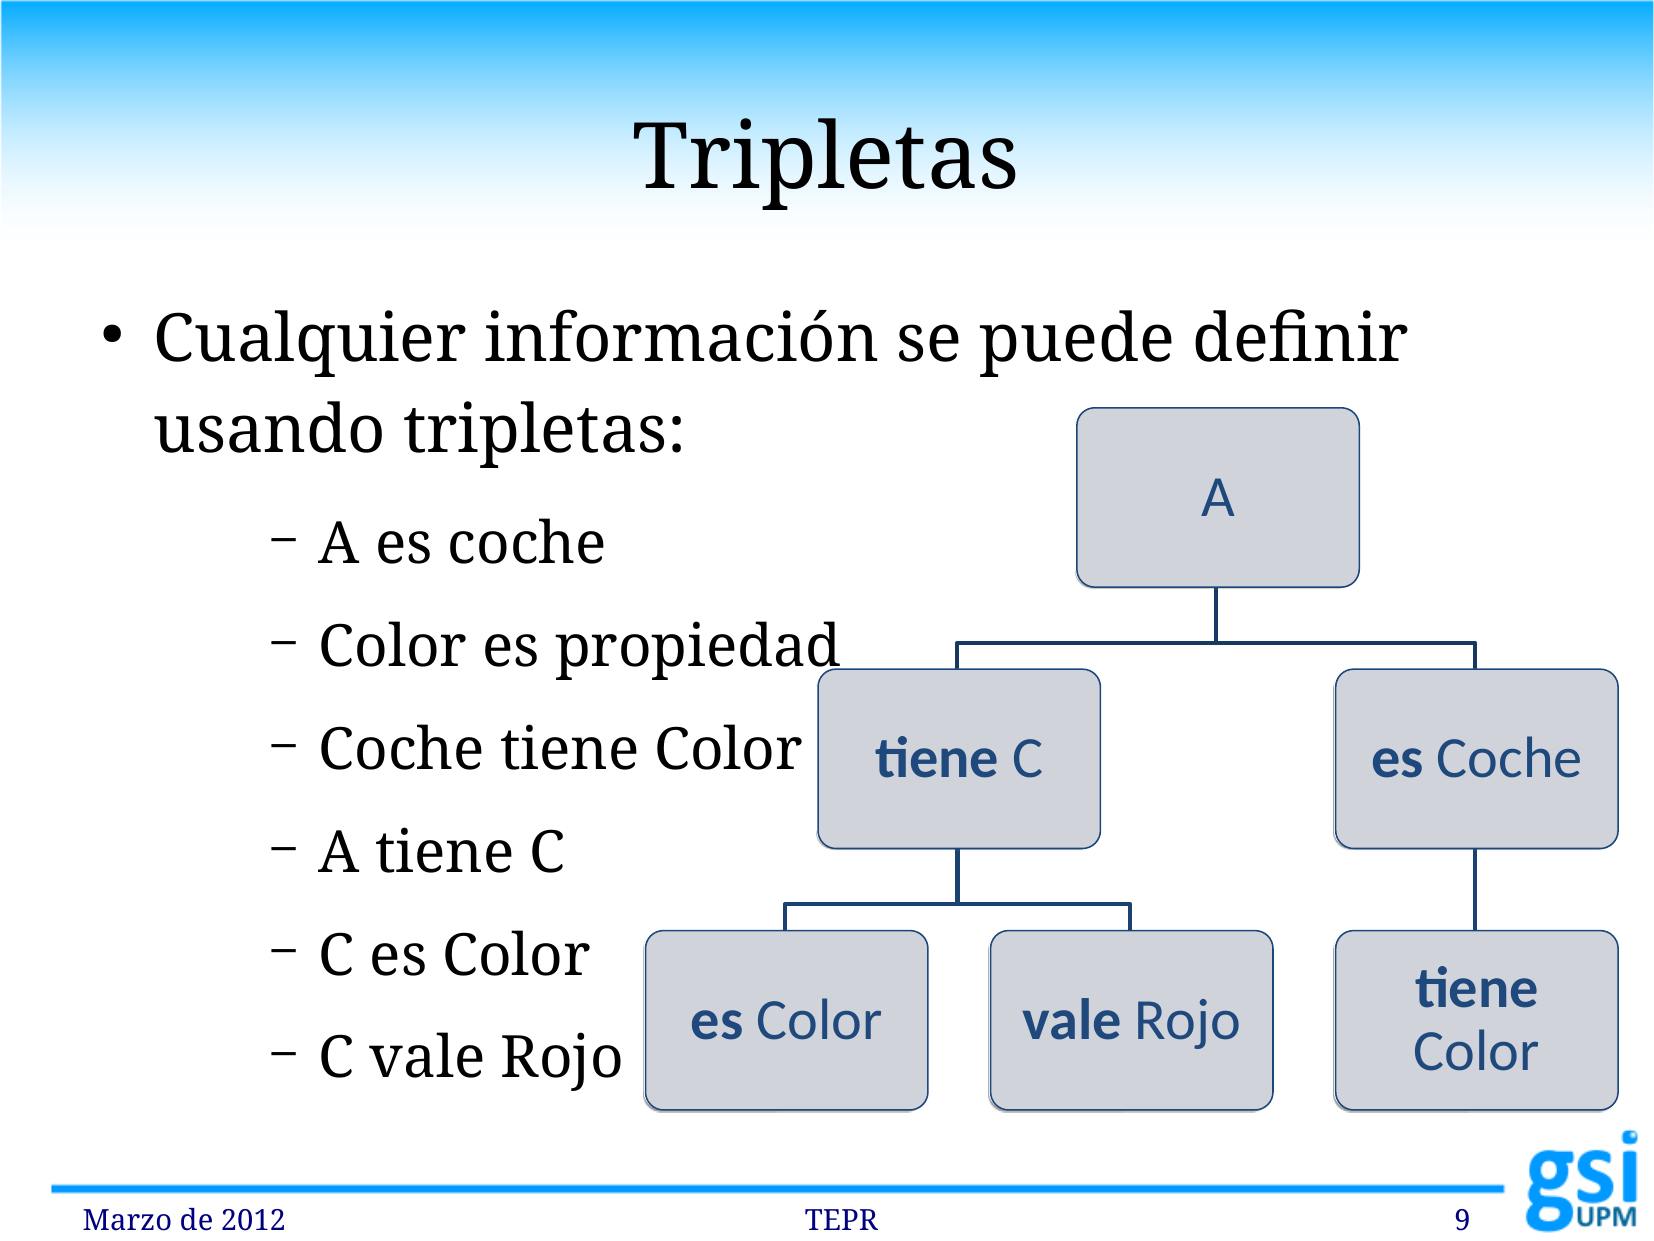

# Tripletas
Cualquier información se puede definir usando tripletas:
A es coche
Color es propiedad
Coche tiene Color
A tiene C
C es Color
C vale Rojo
A
tiene C
es Coche
es Color
vale Rojo
tiene Color
Marzo de 2012
TEPR
9